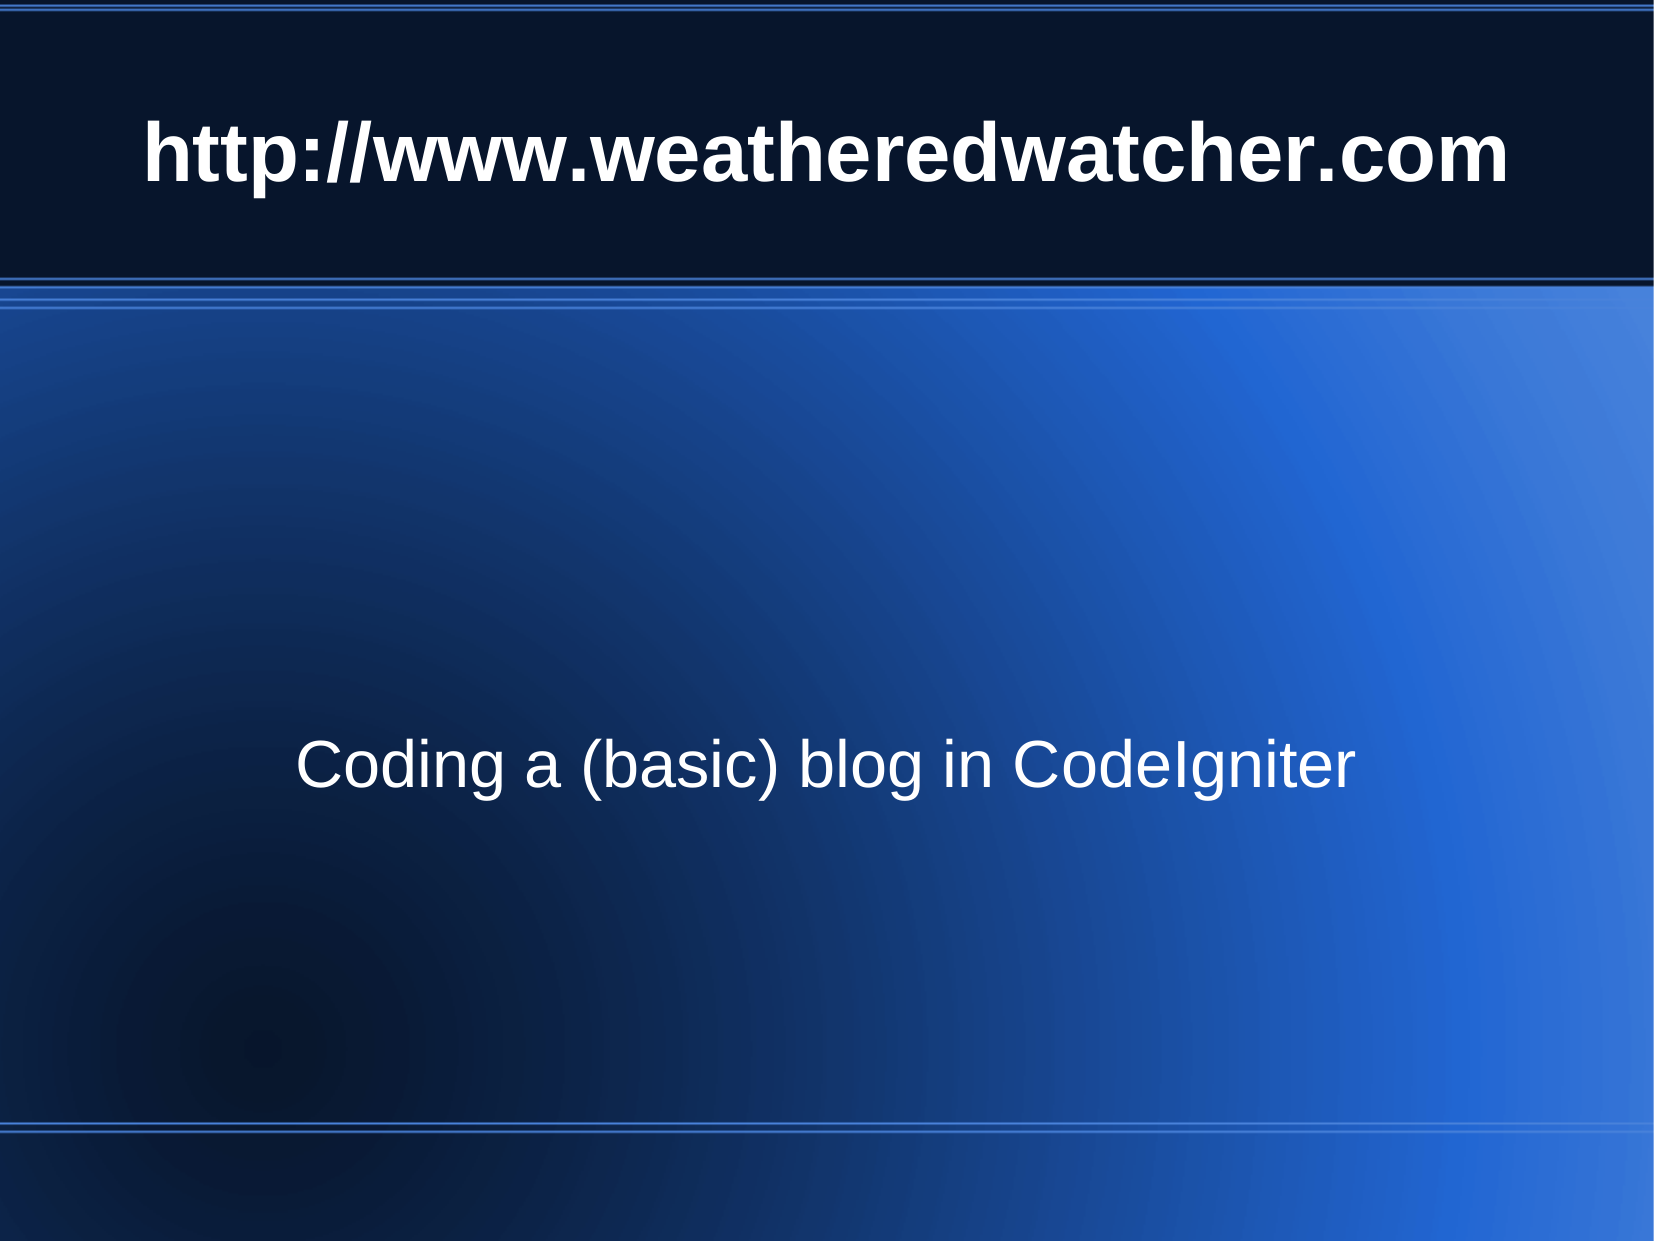

# http://www.weatheredwatcher.com
Coding a (basic) blog in CodeIgniter